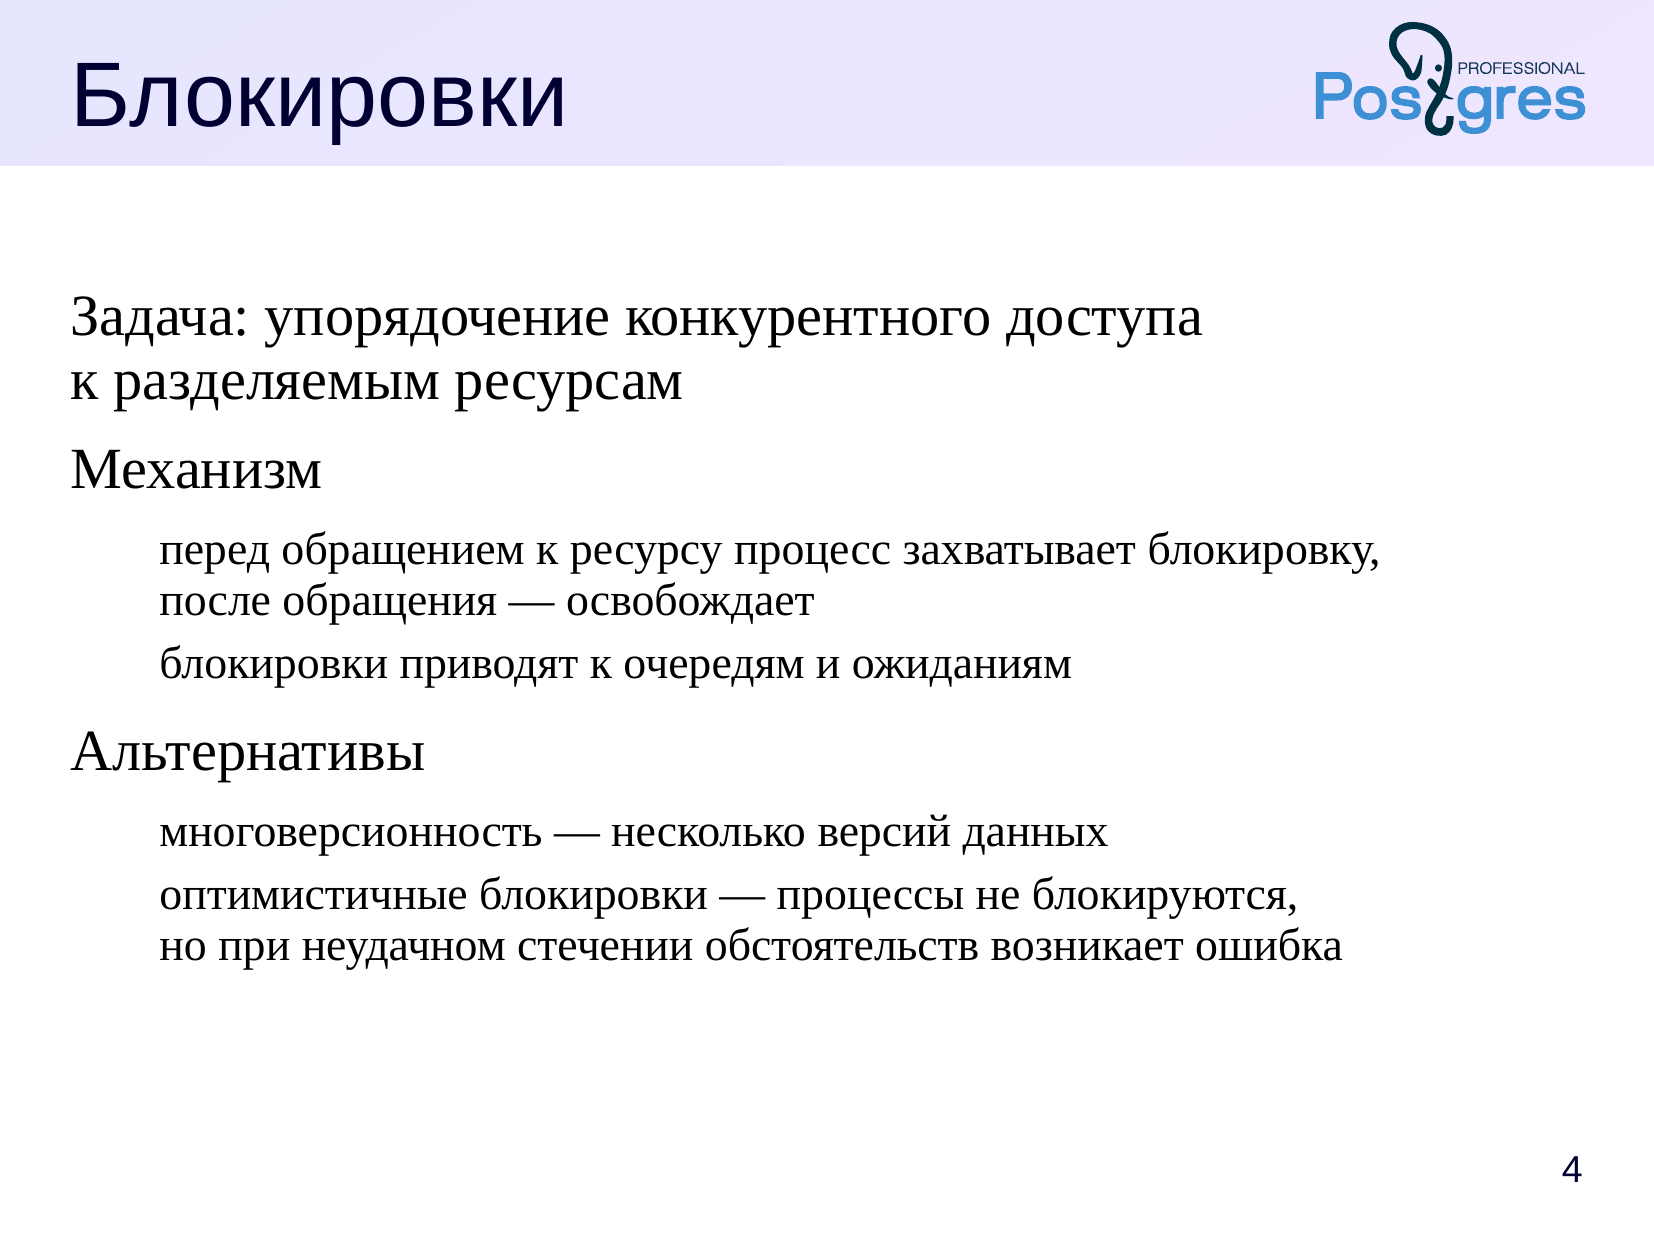

# Блокировки
Задача: упорядочение конкурентного доступа
к разделяемым ресурсам
Механизм
перед обращением к ресурсу процесс захватывает блокировку,
после обращения — освобождает
блокировки приводят к очередям и ожиданиям
Альтернативы
многоверсионность — несколько версий данных
оптимистичные блокировки — процессы не блокируются,
но при неудачном стечении обстоятельств возникает ошибка